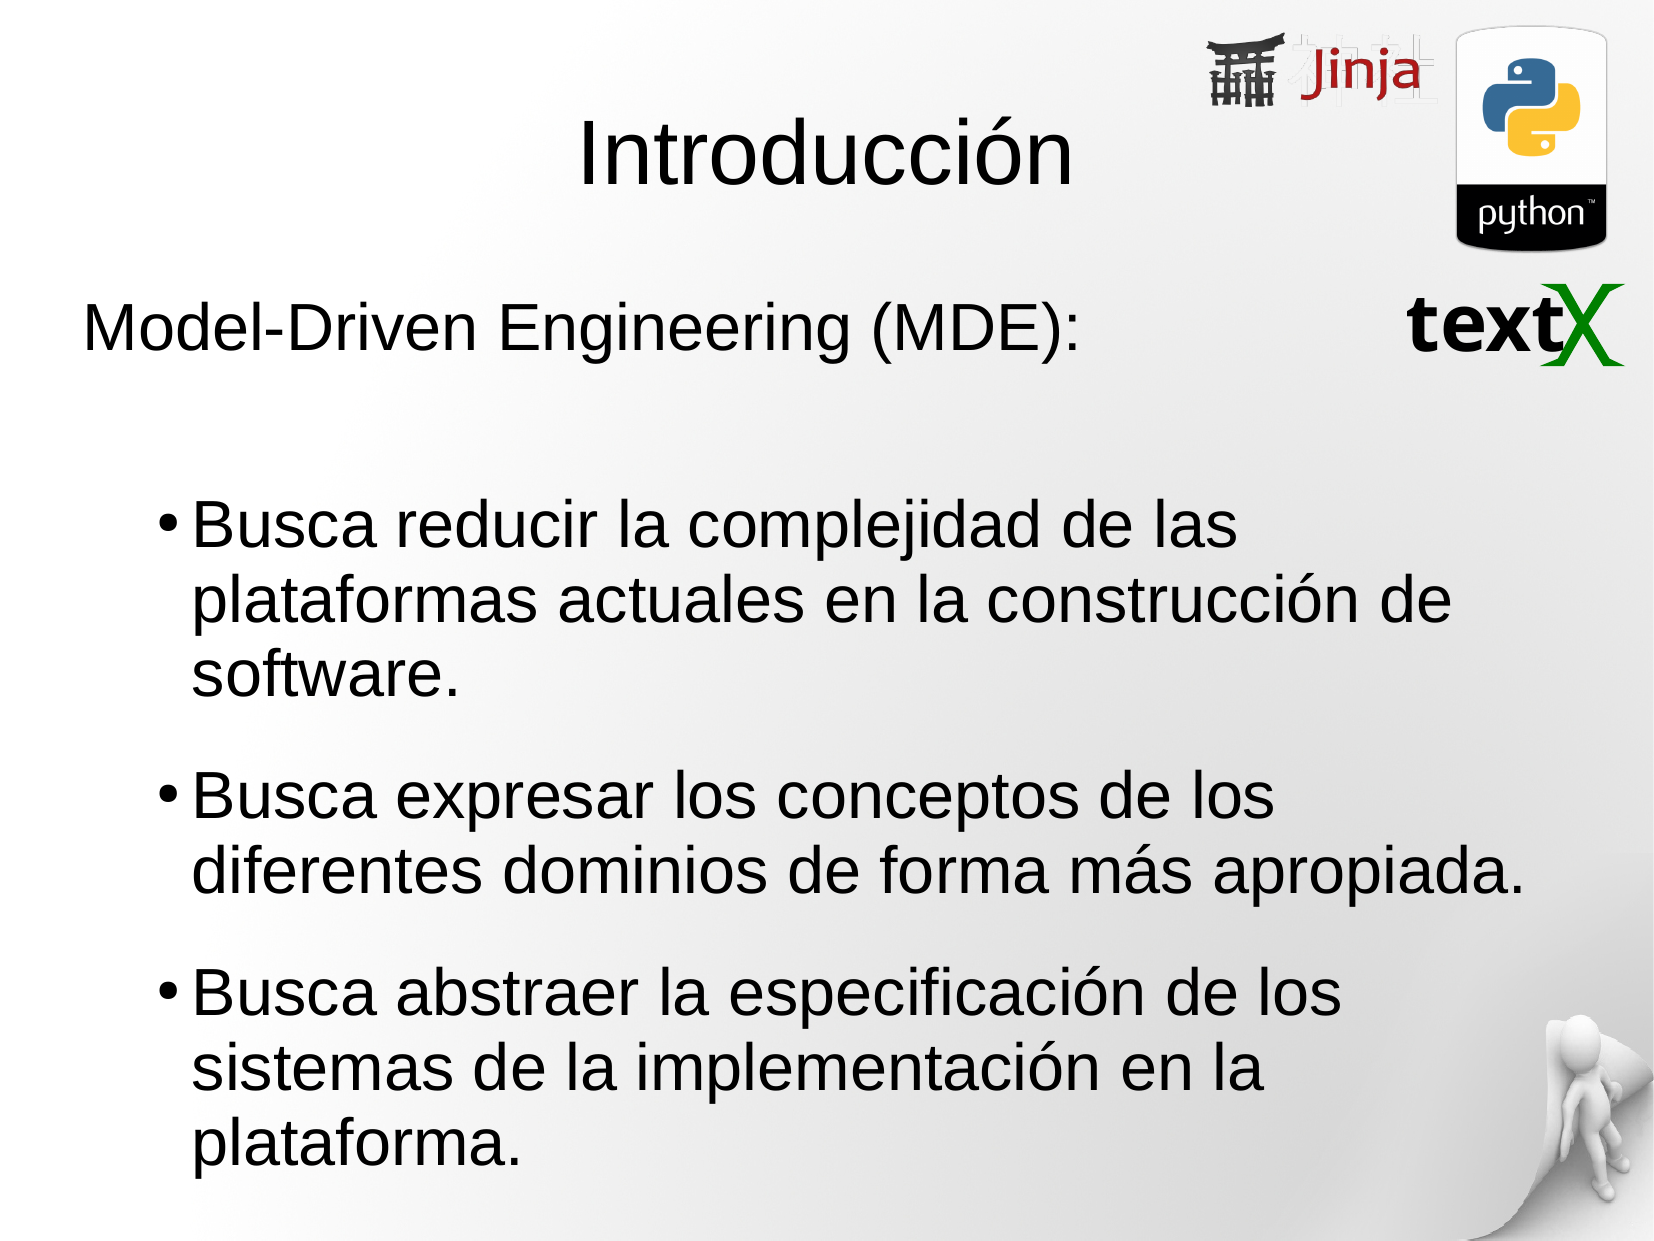

# Introducción
Model-Driven Engineering (MDE):
Busca reducir la complejidad de las plataformas actuales en la construcción de software.
Busca expresar los conceptos de los diferentes dominios de forma más apropiada.
Busca abstraer la especificación de los sistemas de la implementación en la plataforma.